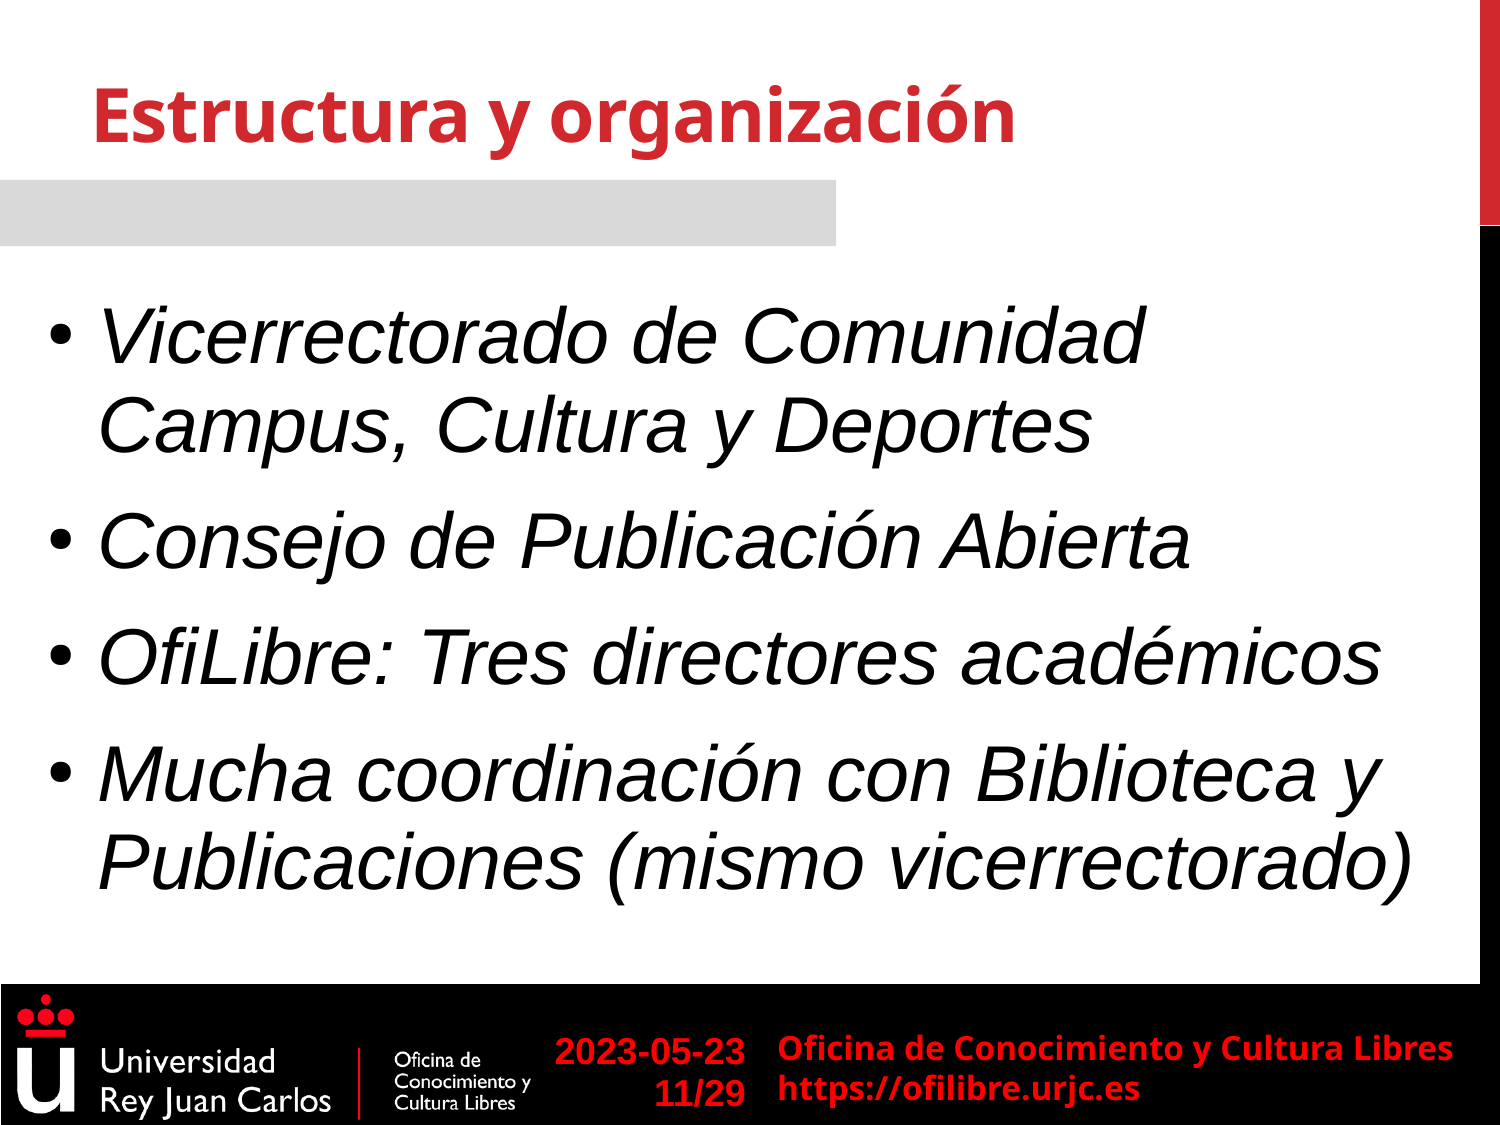

Estructura y organización
# Vicerrectorado de Comunidad Campus, Cultura y Deportes
Consejo de Publicación Abierta
OfiLibre: Tres directores académicos
Mucha coordinación con Biblioteca y Publicaciones (mismo vicerrectorado)